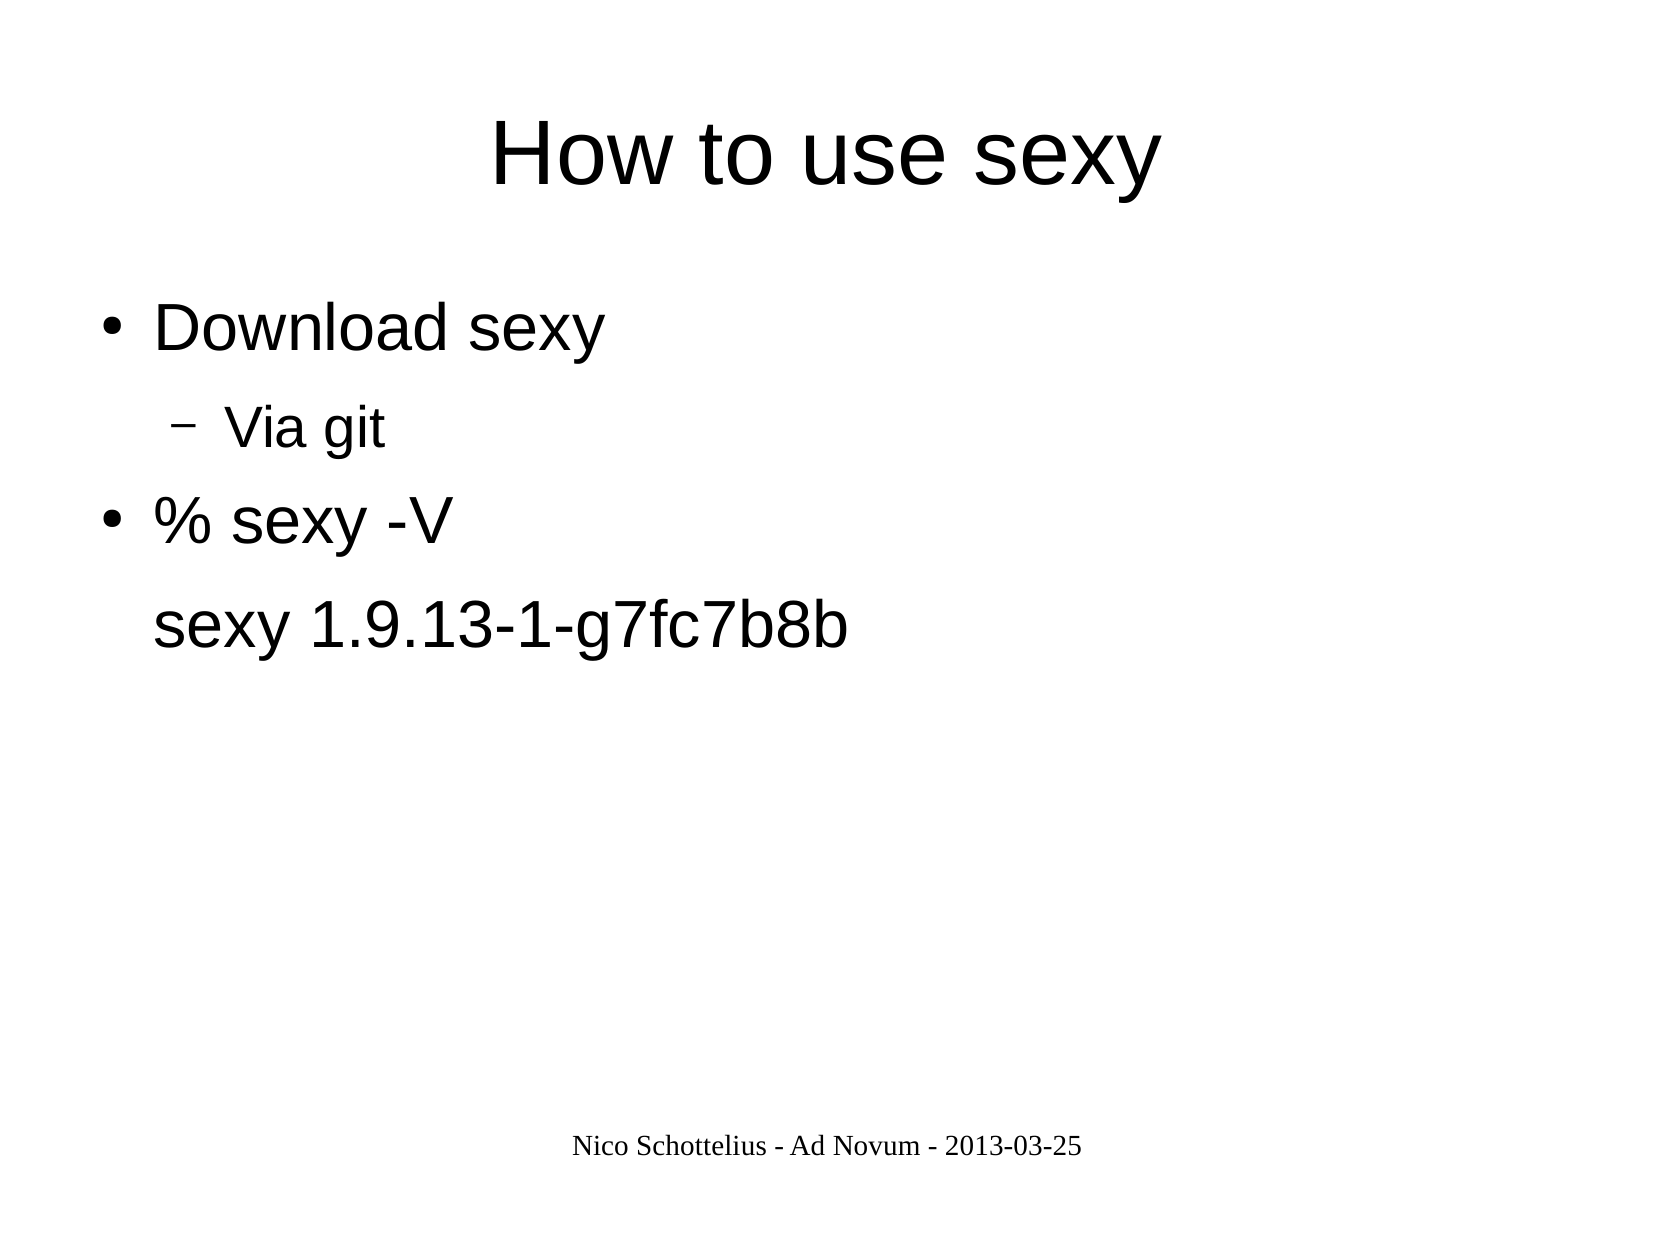

# How to use sexy
Download sexy
Via git
% sexy -V
sexy 1.9.13-1-g7fc7b8b
Nico Schottelius - Ad Novum - 2013-03-25